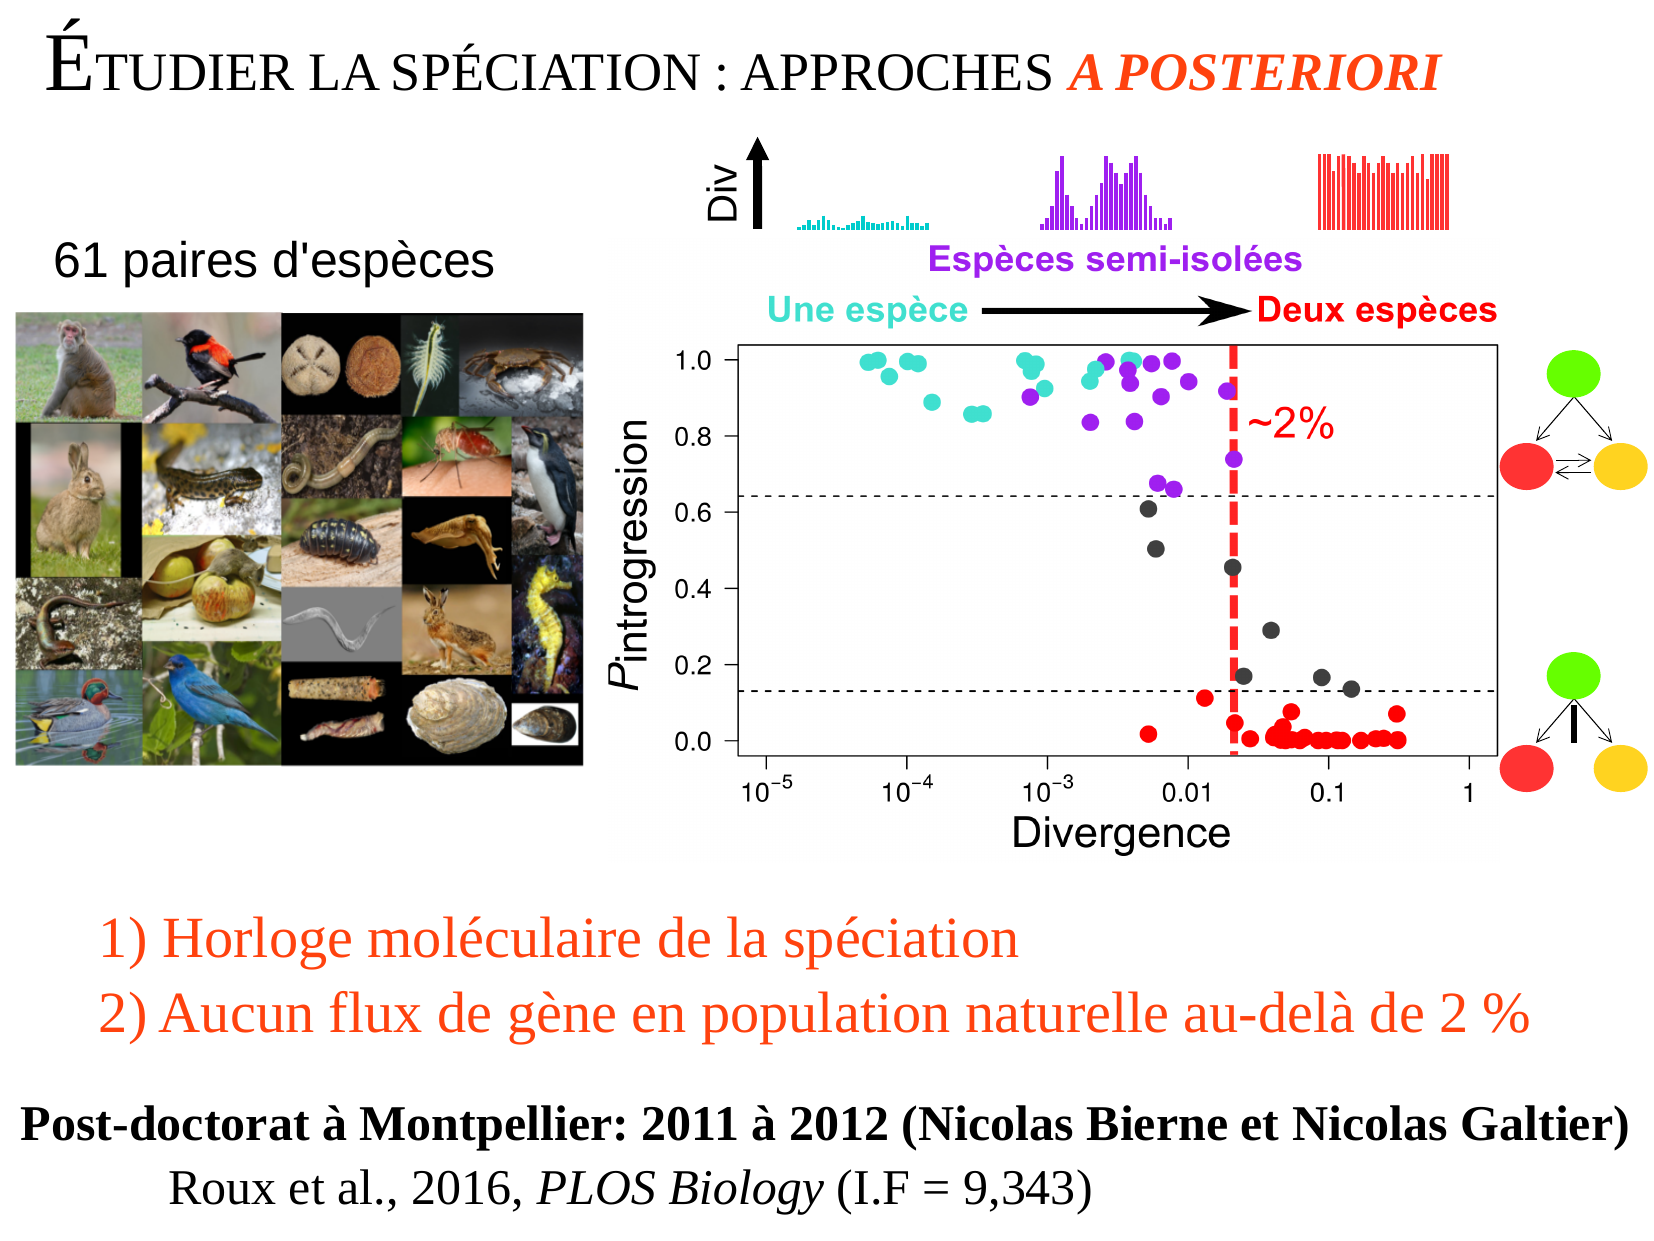

ÉTUDIER LA SPÉCIATION : APPROCHES A POSTERIORI
Div
61 paires d'espèces
1) Horloge moléculaire de la spéciation
2) Aucun flux de gène en population naturelle au-delà de 2 %
Post-doctorat à Montpellier: 2011 à 2012 (Nicolas Bierne et Nicolas Galtier)
		Roux et al., 2016, PLOS Biology (I.F = 9,343)